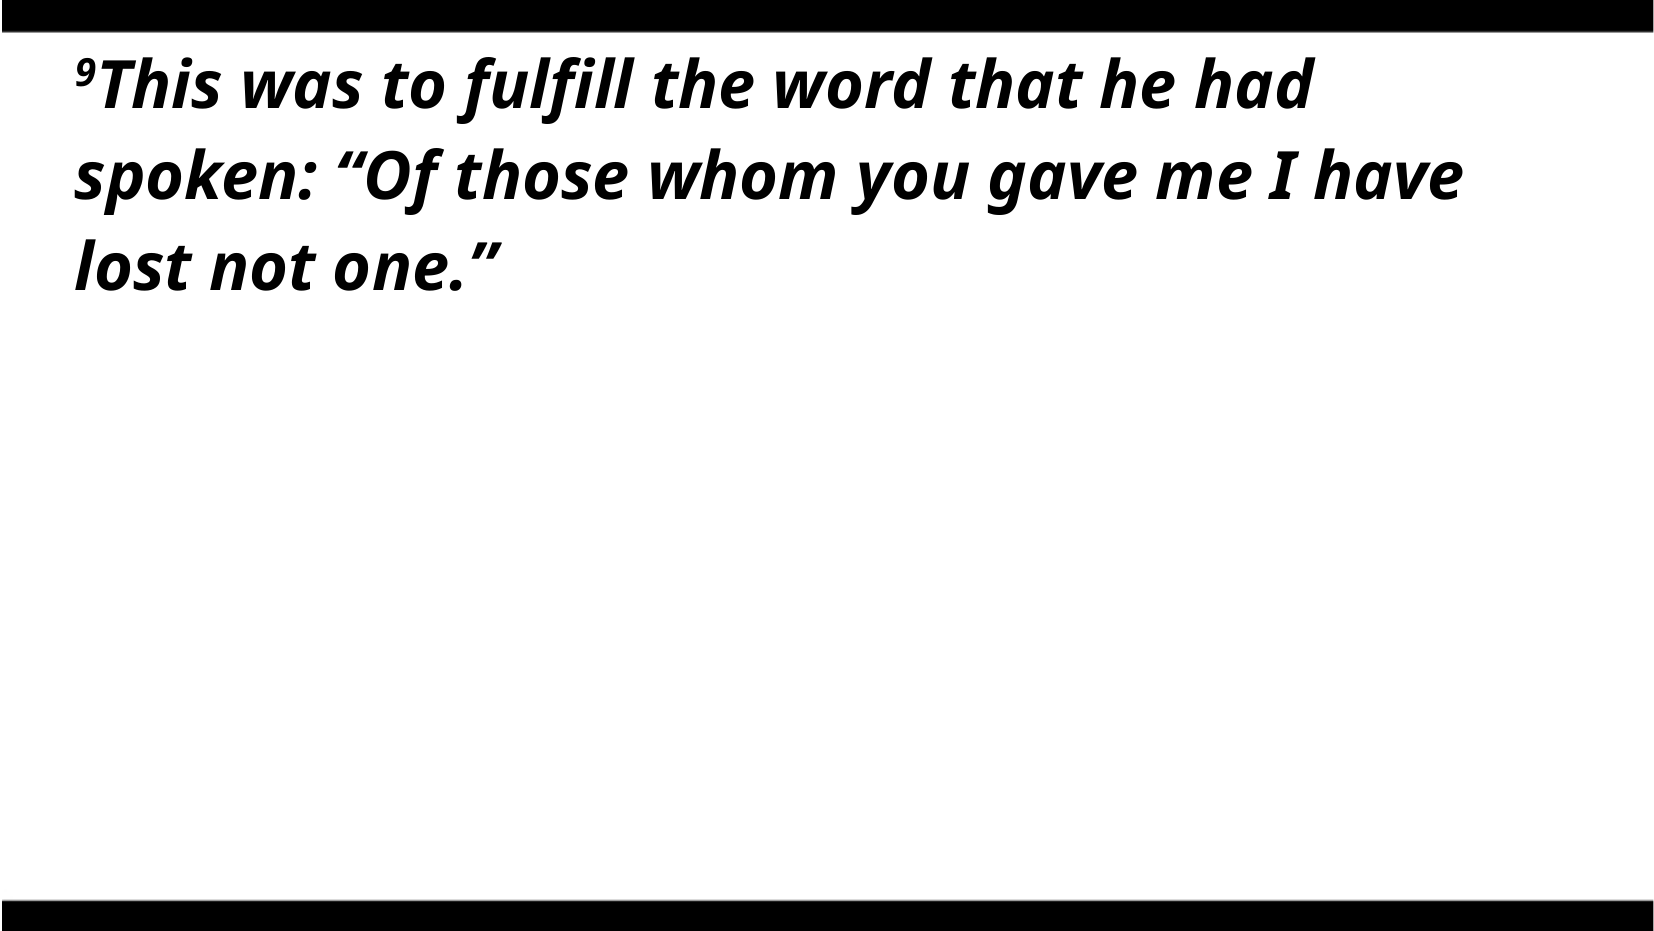

9This was to fulfill the word that he had spoken: “Of those whom you gave me I have lost not one.”